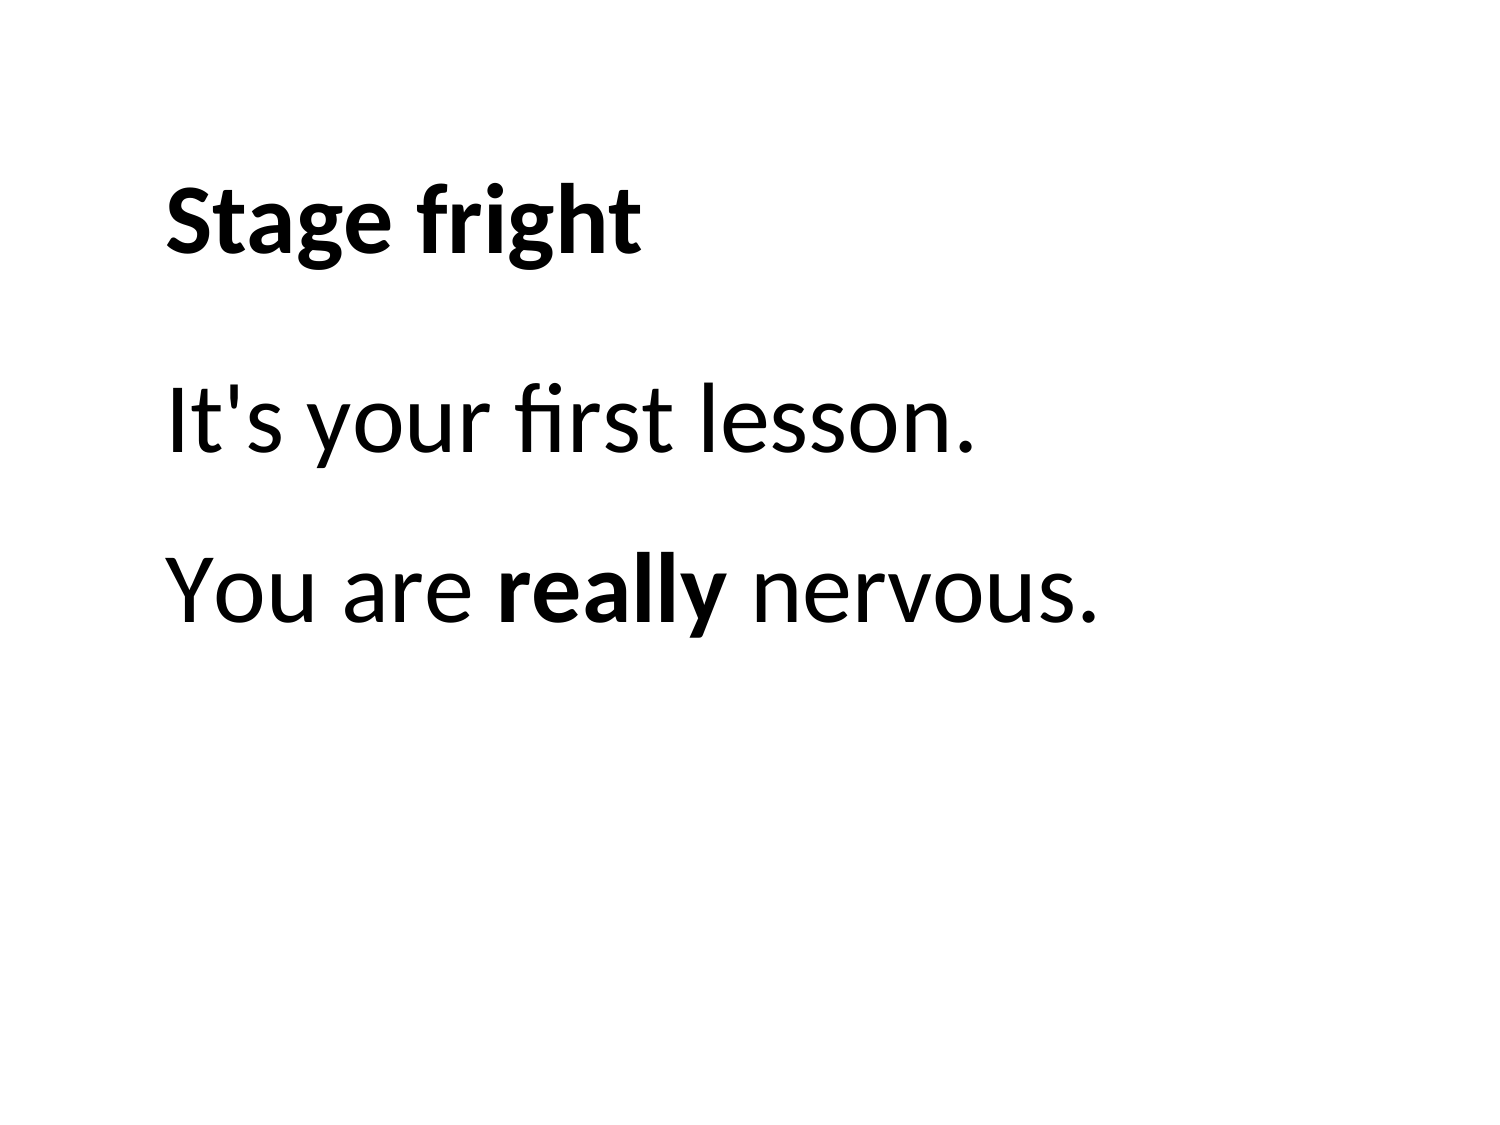

Stage fright
It's your first lesson.
You are really nervous.